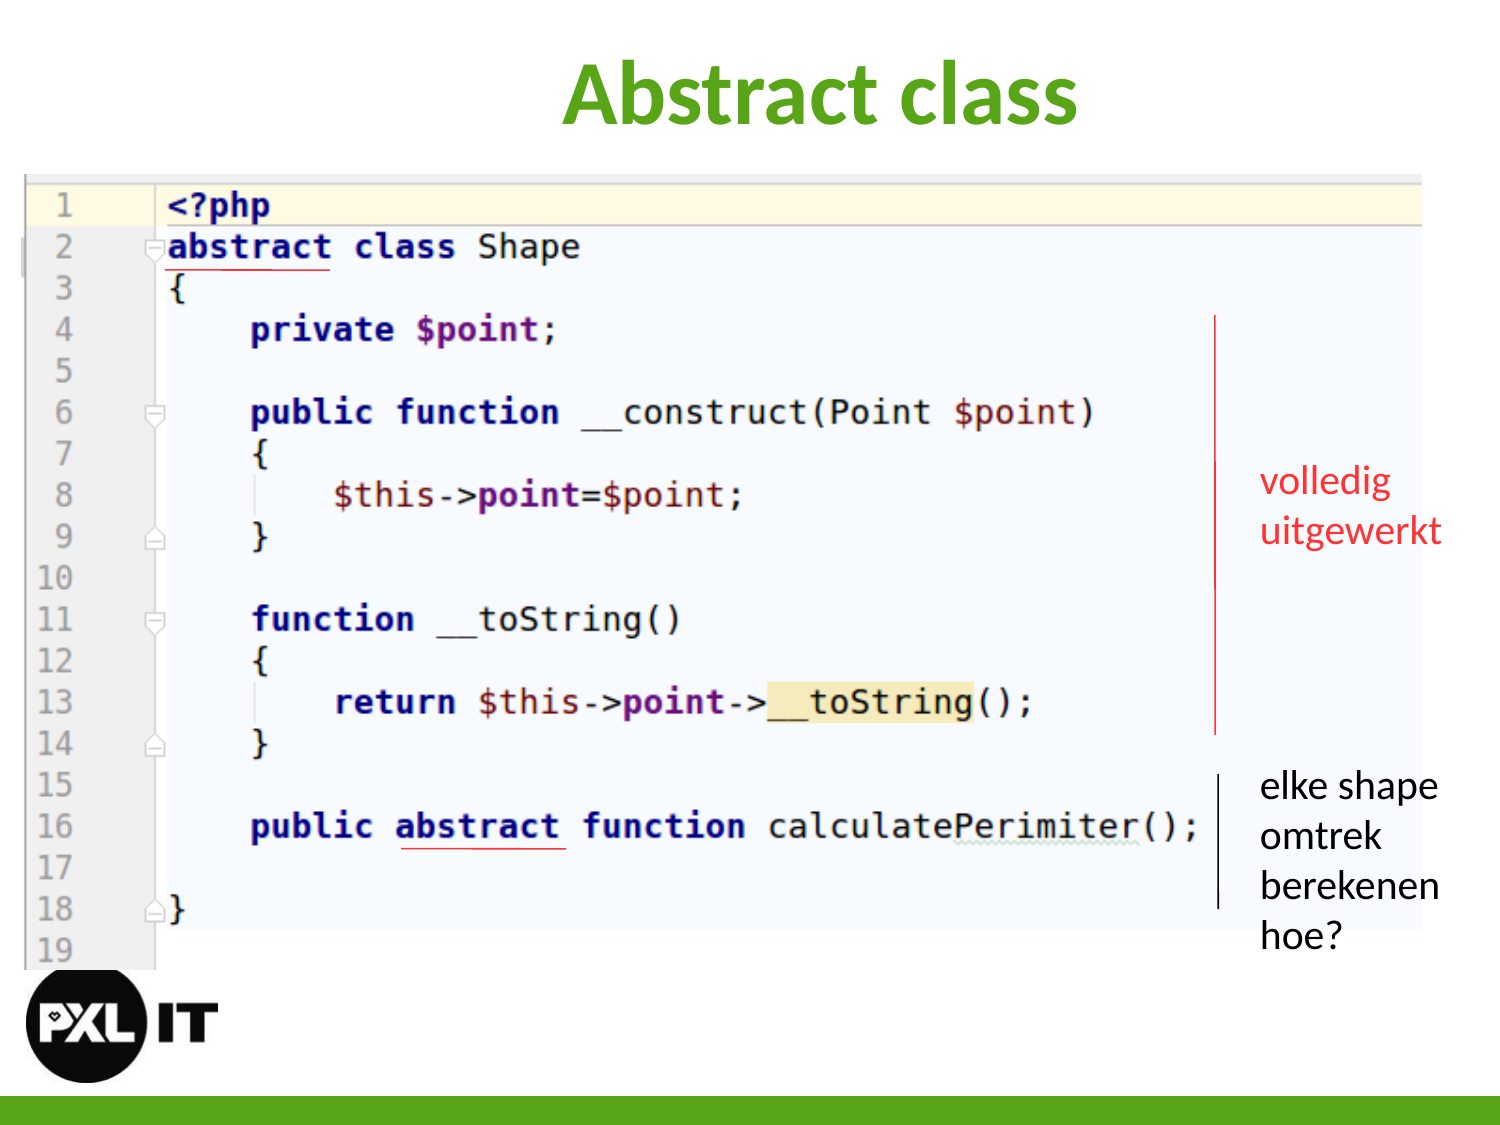

Abstract class
volledig
uitgewerkt
elke shape
omtrek
berekenen
hoe?